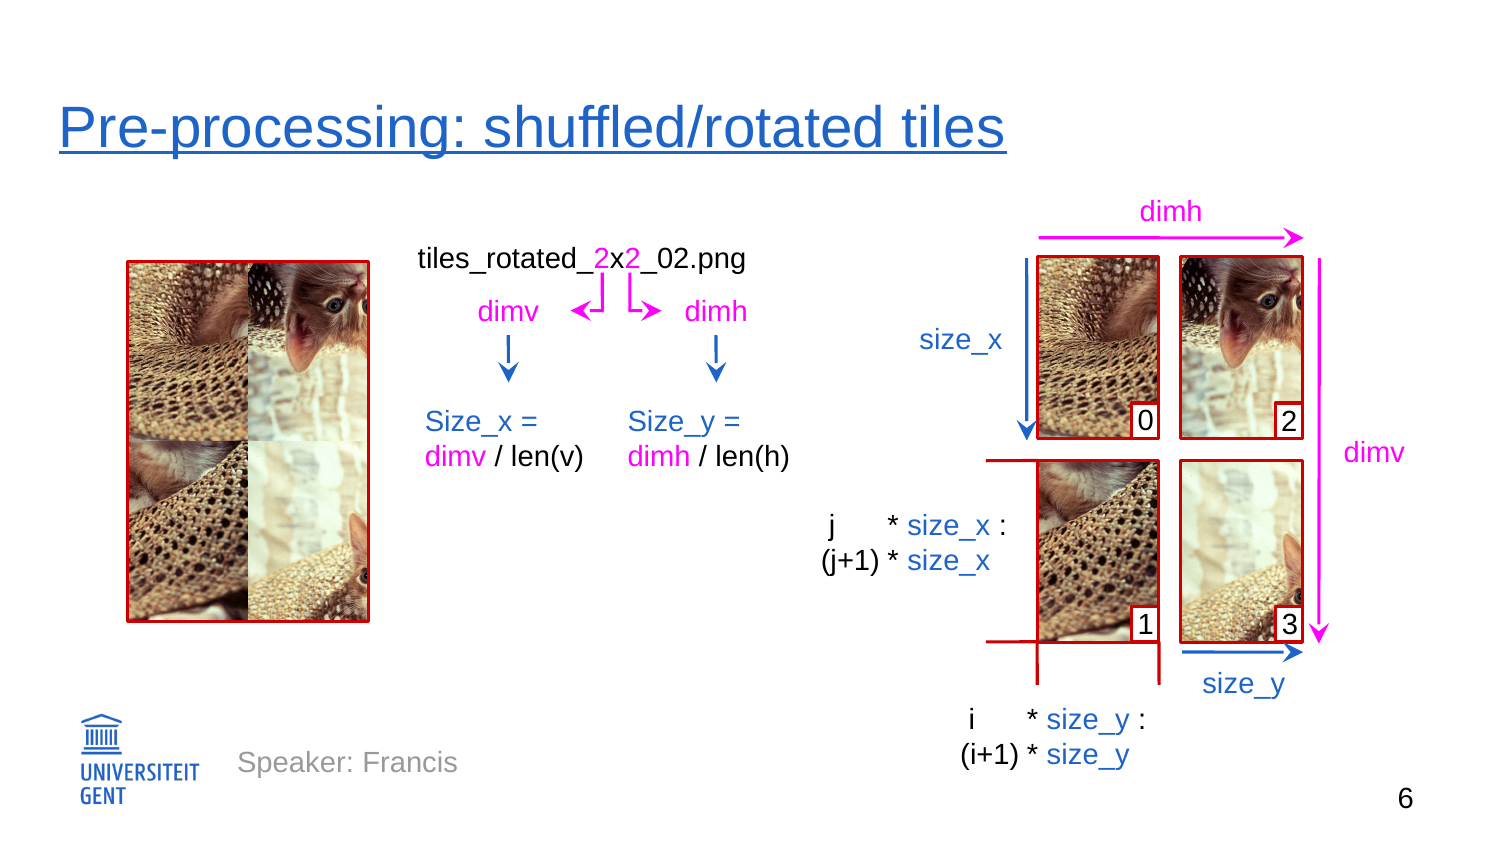

# Pre-processing: shuffled/rotated tiles
dimh
tiles_rotated_2x2_02.png
0
2
dimv
dimh
size_x
Size_x =
dimv / len(v)
Size_y =
dimh / len(h)
dimv
1
3
 j 	* size_x :
 (j+1)	* size_x
size_y
 i 	* size_y :
 (i+1)	* size_y
Speaker: Francis